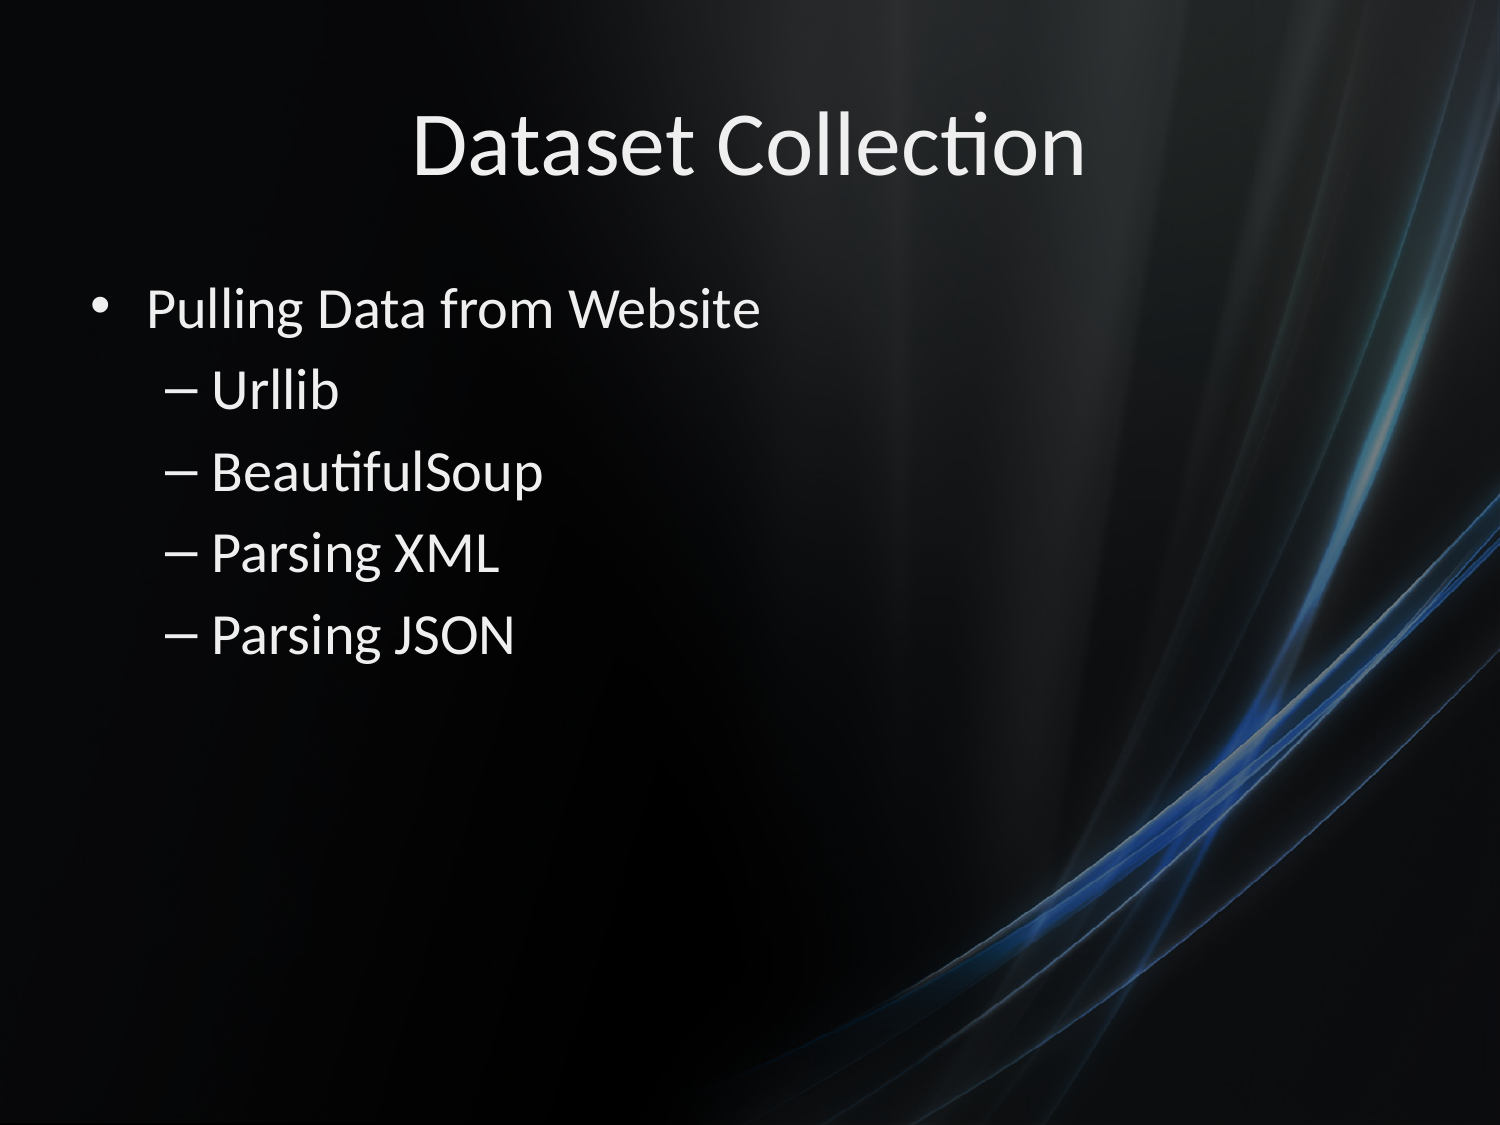

# Dataset Collection
Pulling Data from Website
Urllib
BeautifulSoup
Parsing XML
Parsing JSON